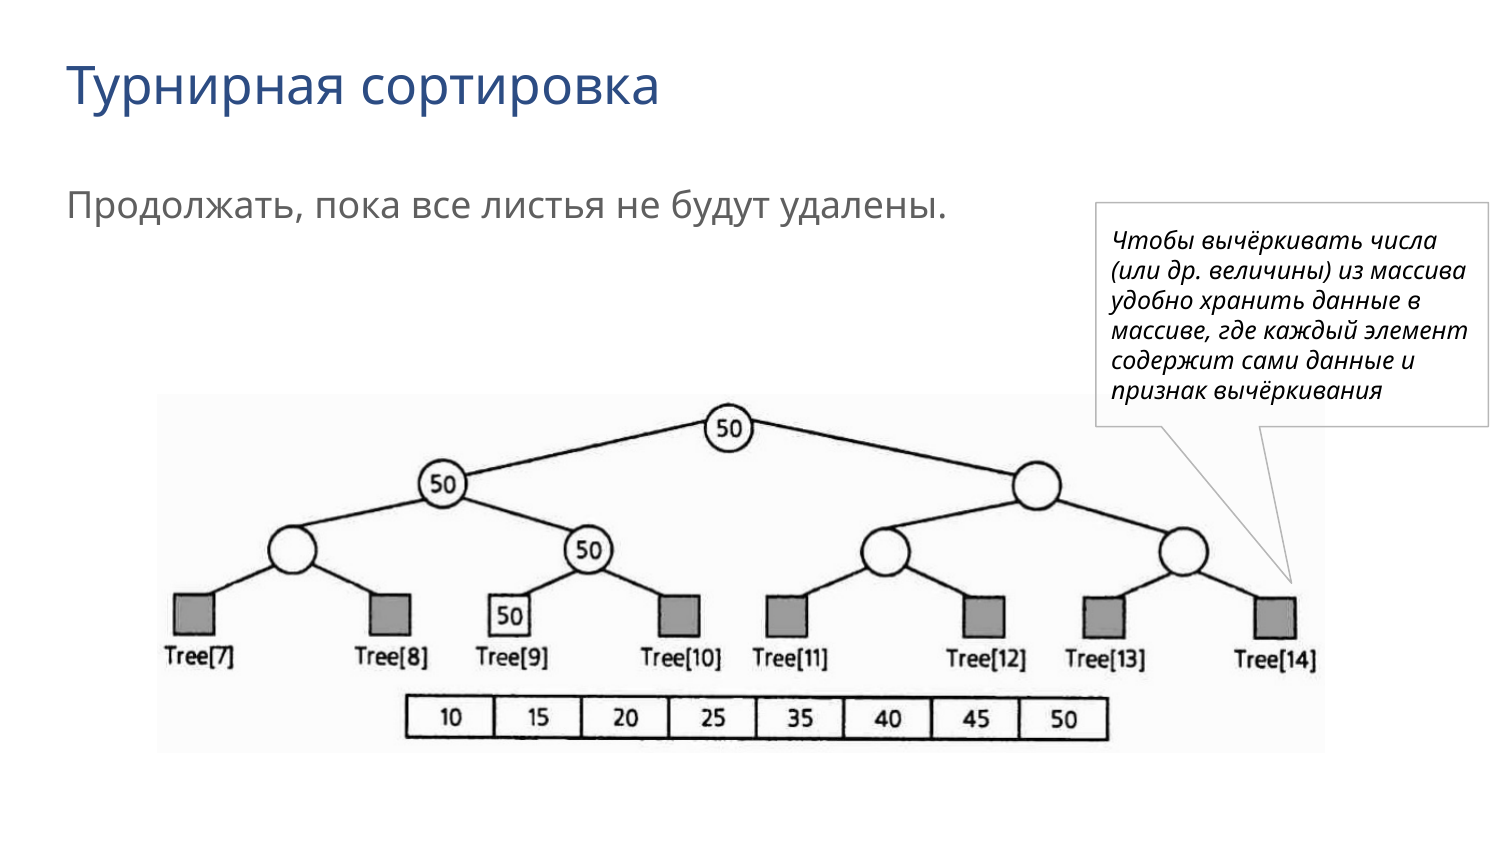

# Турнирная сортировка
Продолжать, пока все листья не будут удалены.
Чтобы вычёркивать числа (или др. величины) из массива удобно хранить данные в массиве, где каждый элемент содержит сами данные и признак вычёркивания